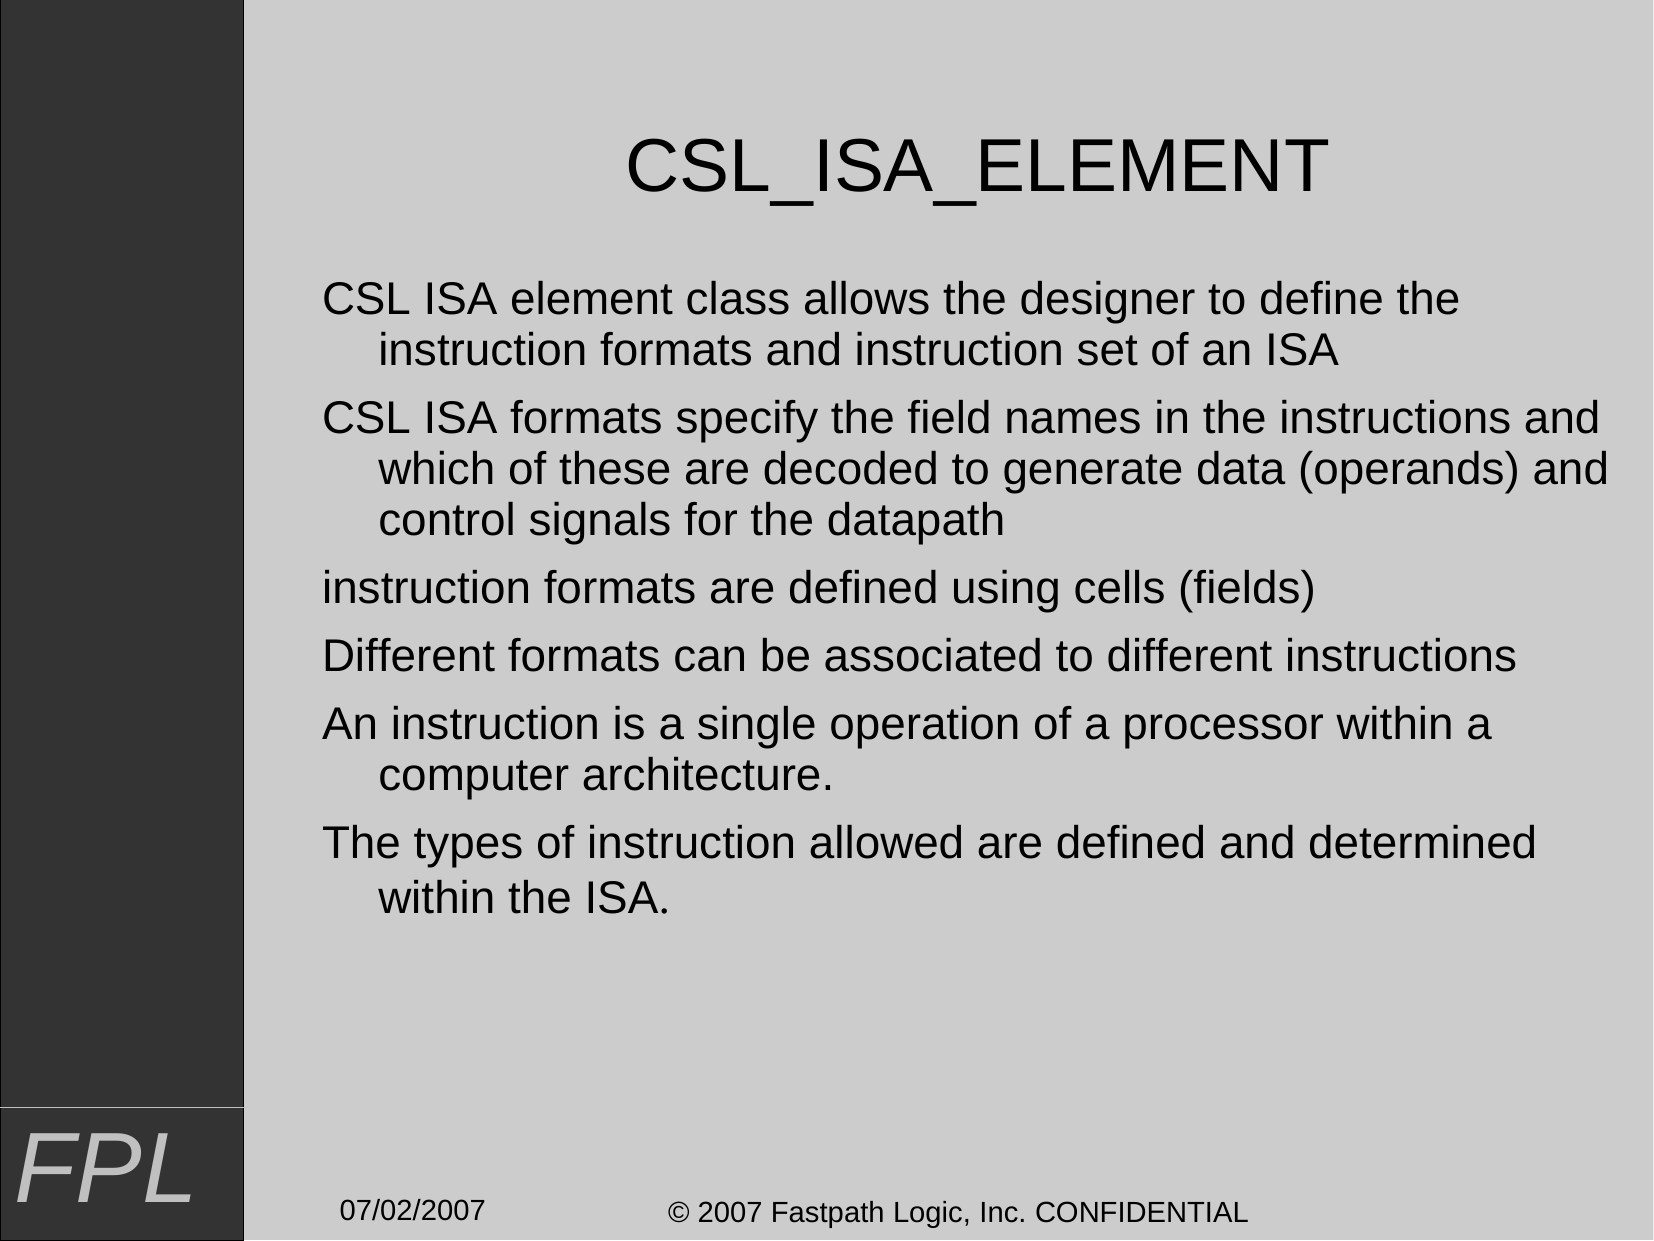

# CSL_ISA_ELEMENT
CSL ISA element class allows the designer to define the instruction formats and instruction set of an ISA
CSL ISA formats specify the field names in the instructions and which of these are decoded to generate data (operands) and control signals for the datapath
instruction formats are defined using cells (fields)
Different formats can be associated to different instructions
An instruction is a single operation of a processor within a computer architecture.
The types of instruction allowed are defined and determined within the ISA.
07/02/2007
© 2007 FASTPATH LOGIC INC.